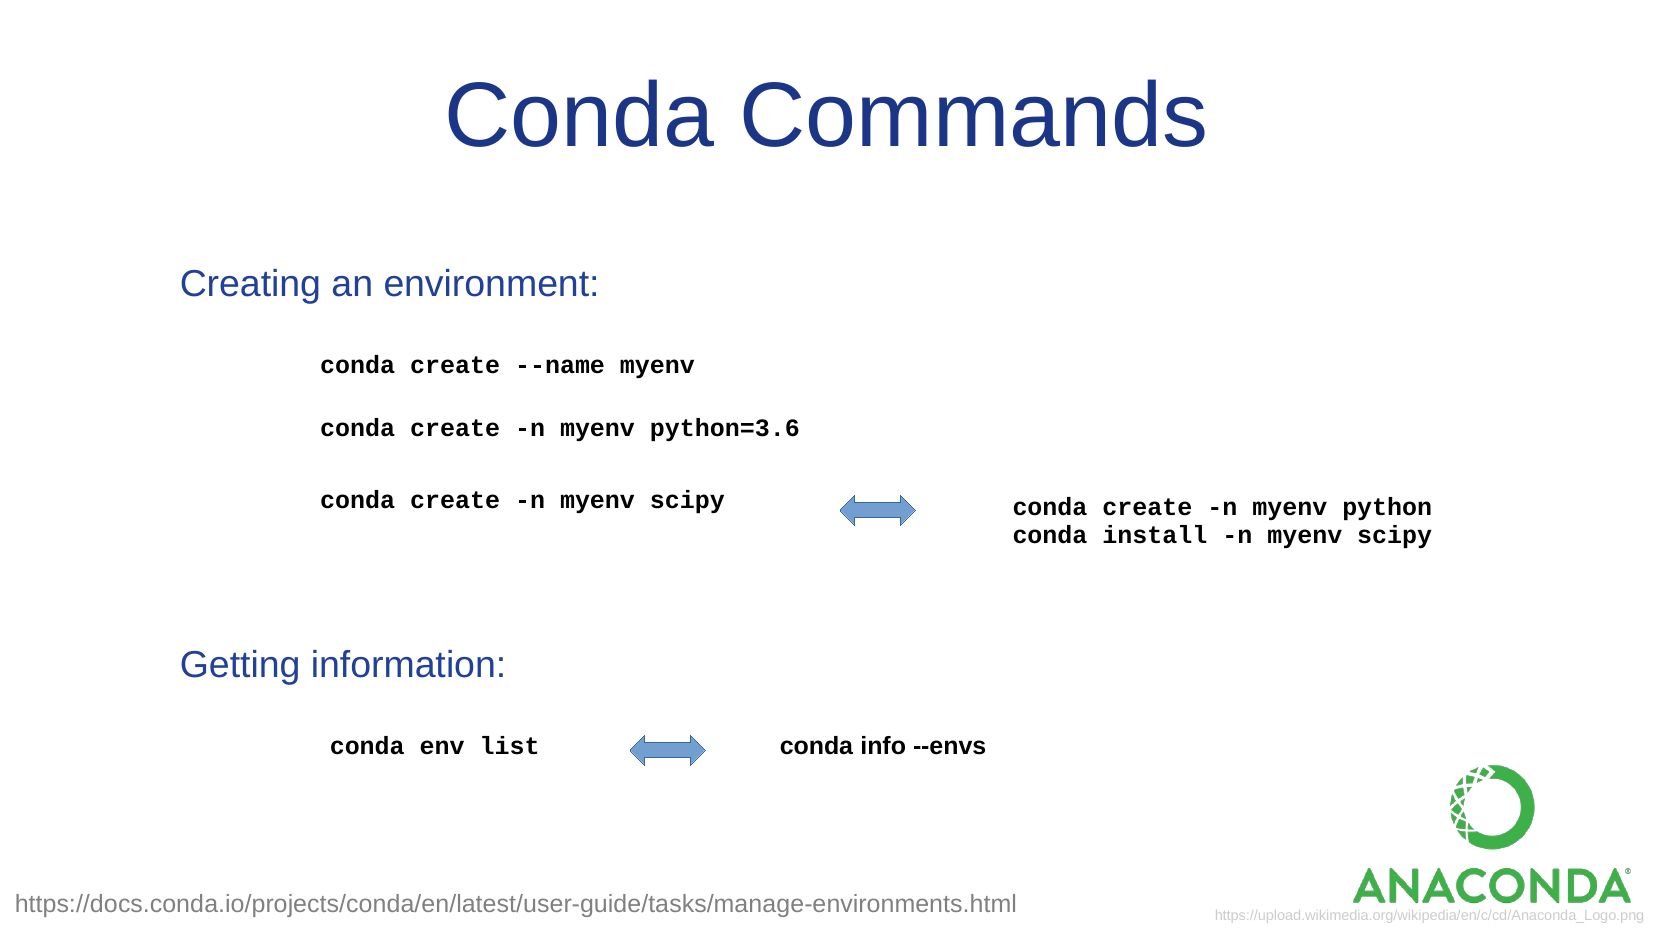

# Conda Commands
Creating an environment:
conda create --name myenv
conda create -n myenv python=3.6
conda create -n myenv scipy
conda create -n myenv python
conda install -n myenv scipy
Getting information:
conda info --envs
conda env list
https://upload.wikimedia.org/wikipedia/en/c/cd/Anaconda_Logo.png
https://docs.conda.io/projects/conda/en/latest/user-guide/tasks/manage-environments.html